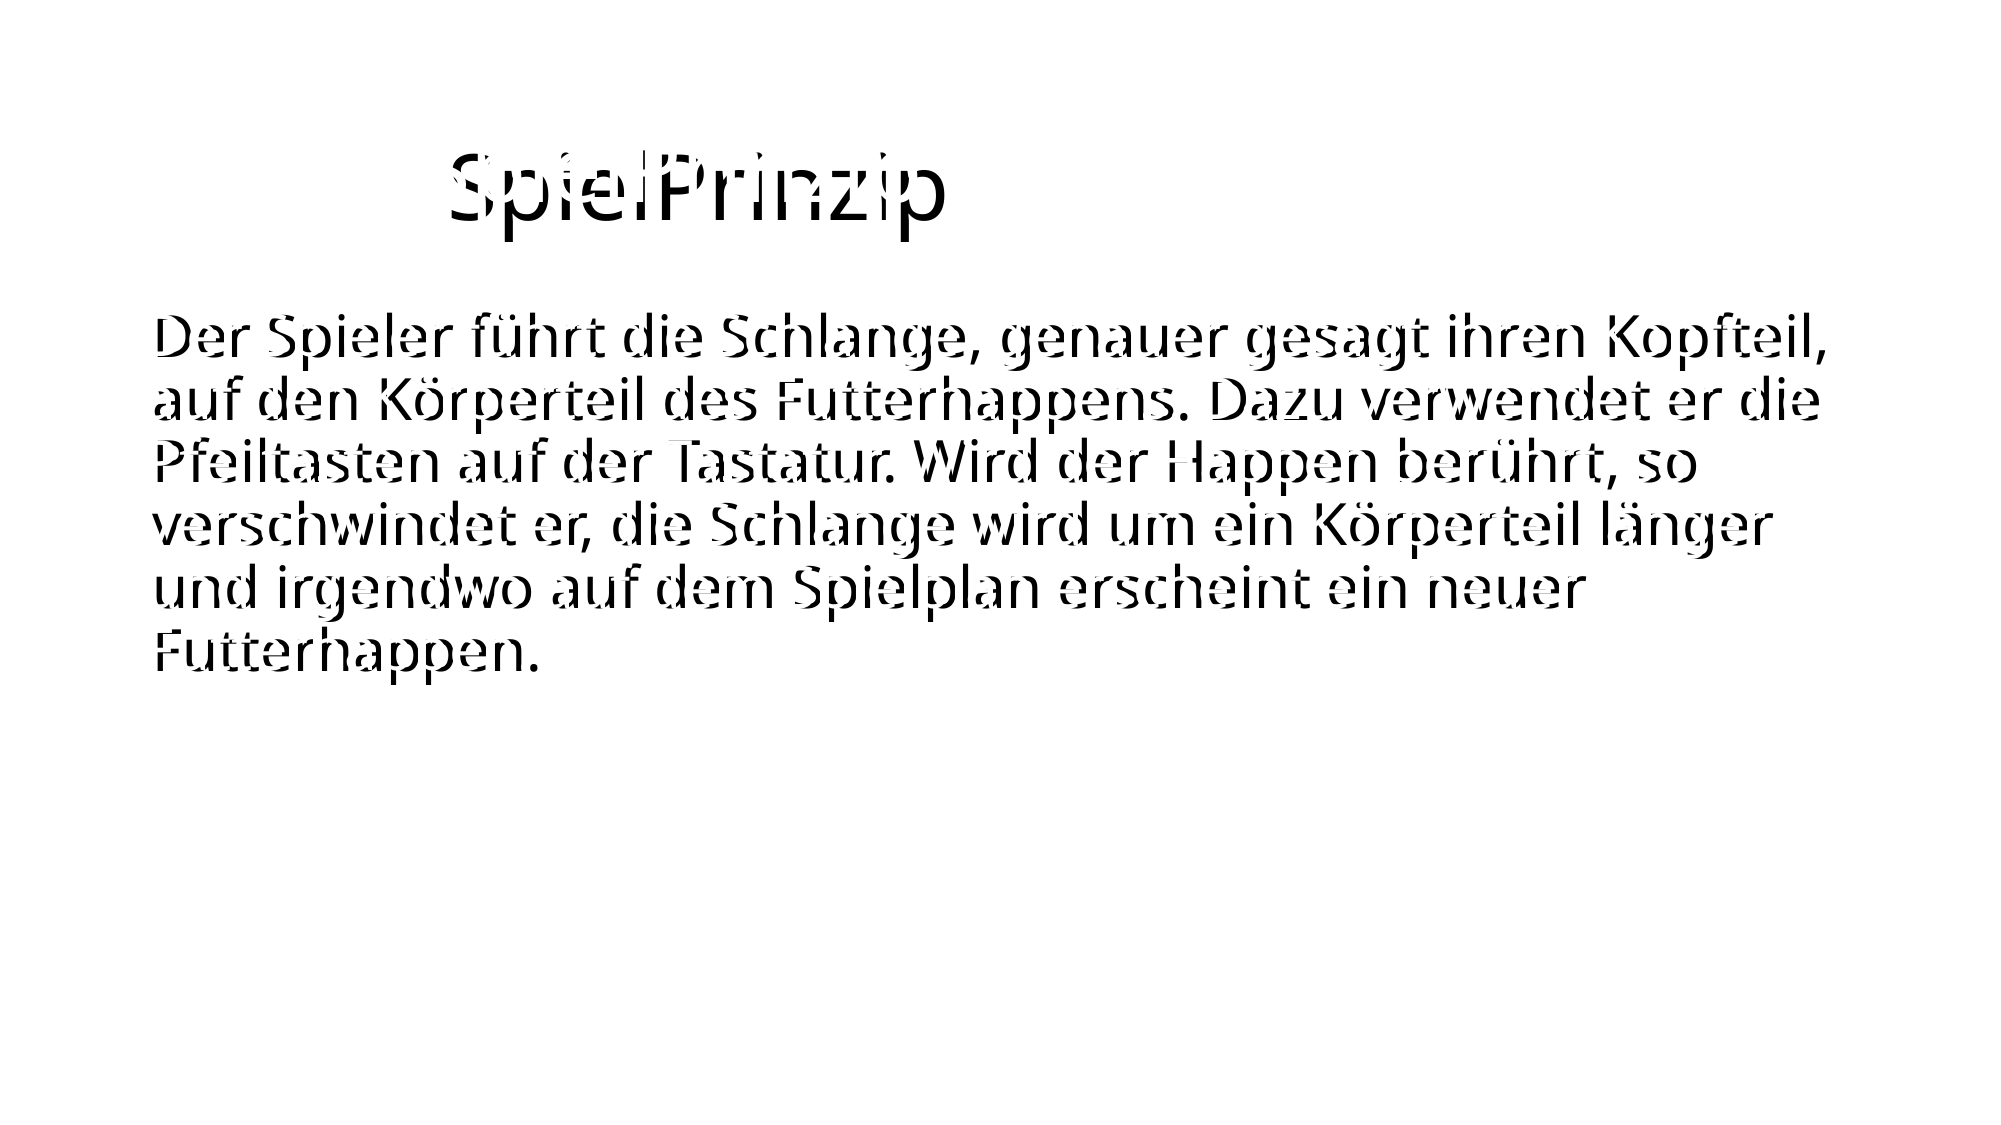

SpielPrinzip
# SpielPrinzip
Der Spieler führt die Schlange, genauer gesagt ihren Kopfteil, auf den Körperteil des Futterhappens. Dazu verwendet er die Pfeiltasten auf der Tastatur. Wird der Happen berührt, so verschwindet er, die Schlange wird um ein Körperteil länger und irgendwo auf dem Spielplan erscheint ein neuer Futterhappen.
Der Spieler führt die Schlange, genauer gesagt ihren Kopfteil, auf den Körperteil des Futterhappens. Dazu verwendet er die Pfeiltasten auf der Tastatur. Wird der Happen berührt, so verschwindet er, die Schlange wird um ein Körperteil länger und irgendwo auf dem Spielplan erscheint ein neuer Futterhappen.